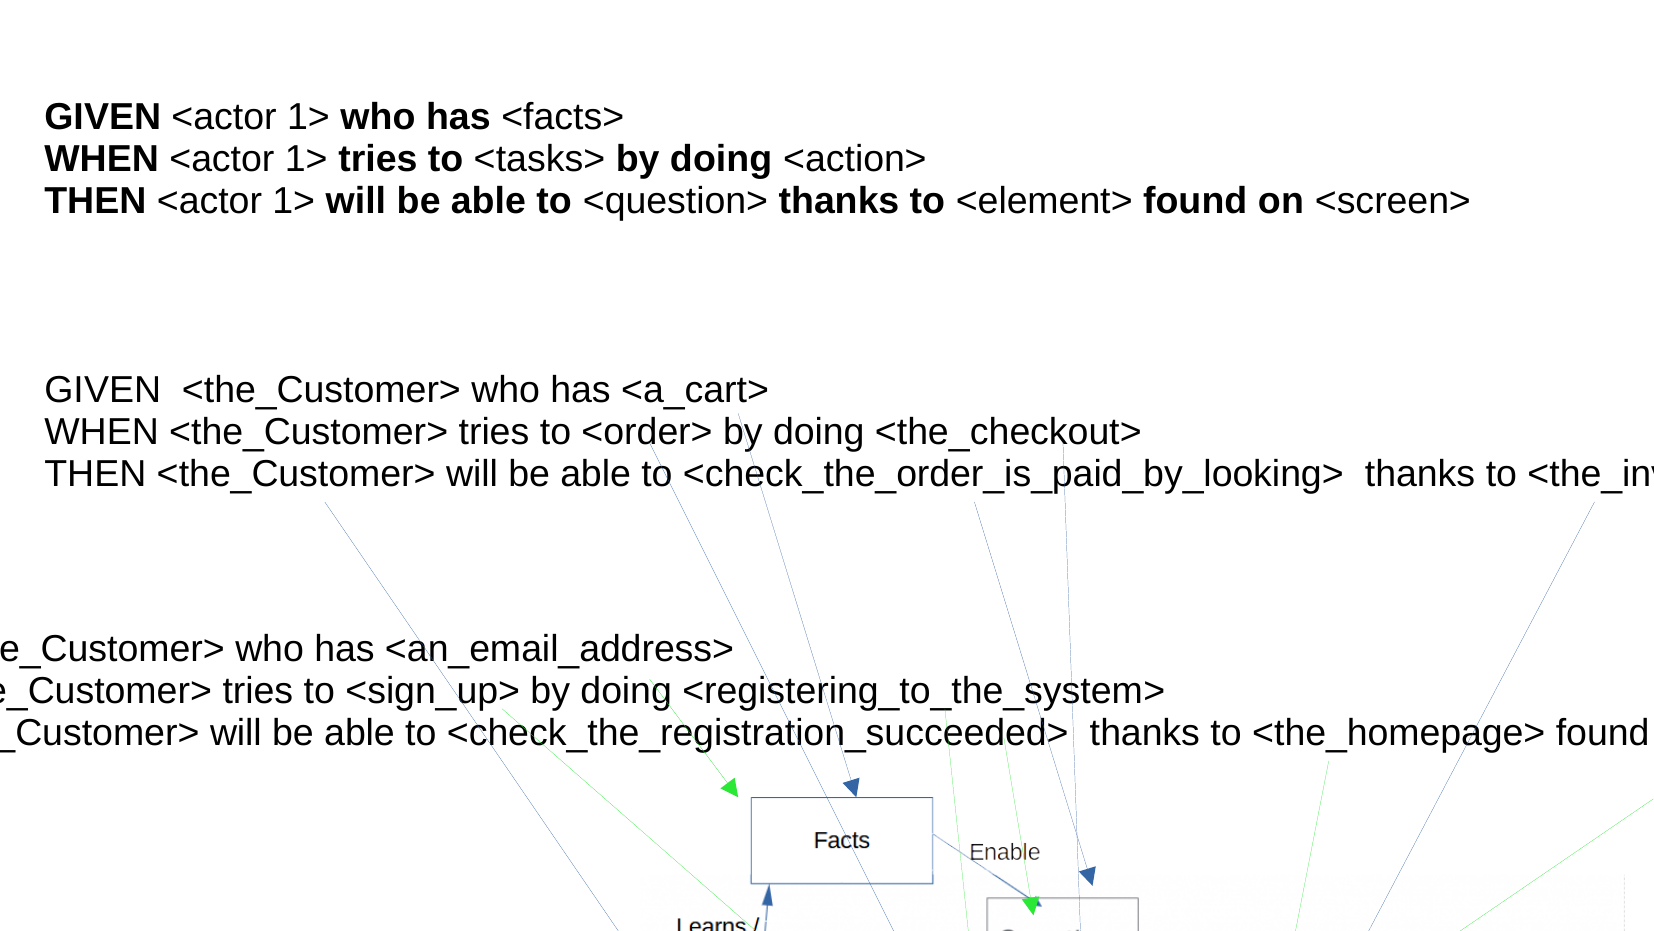

GIVEN <actor 1> who has <facts>
WHEN <actor 1> tries to <tasks> by doing <action>
THEN <actor 1> will be able to <question> thanks to <element> found on <screen>
GIVEN <the_Customer> who has <a_cart>
WHEN <the_Customer> tries to <order> by doing <the_checkout>
THEN <the_Customer> will be able to <check_the_order_is_paid_by_looking> thanks to <the_invoice> found on <the_mailbox>
GIVEN <the_Customer> who has <an_email_address>
WHEN <the_Customer> tries to <sign_up> by doing <registering_to_the_system>
THEN <the_Customer> will be able to <check_the_registration_succeeded> thanks to <the_homepage> found on <the_browser>